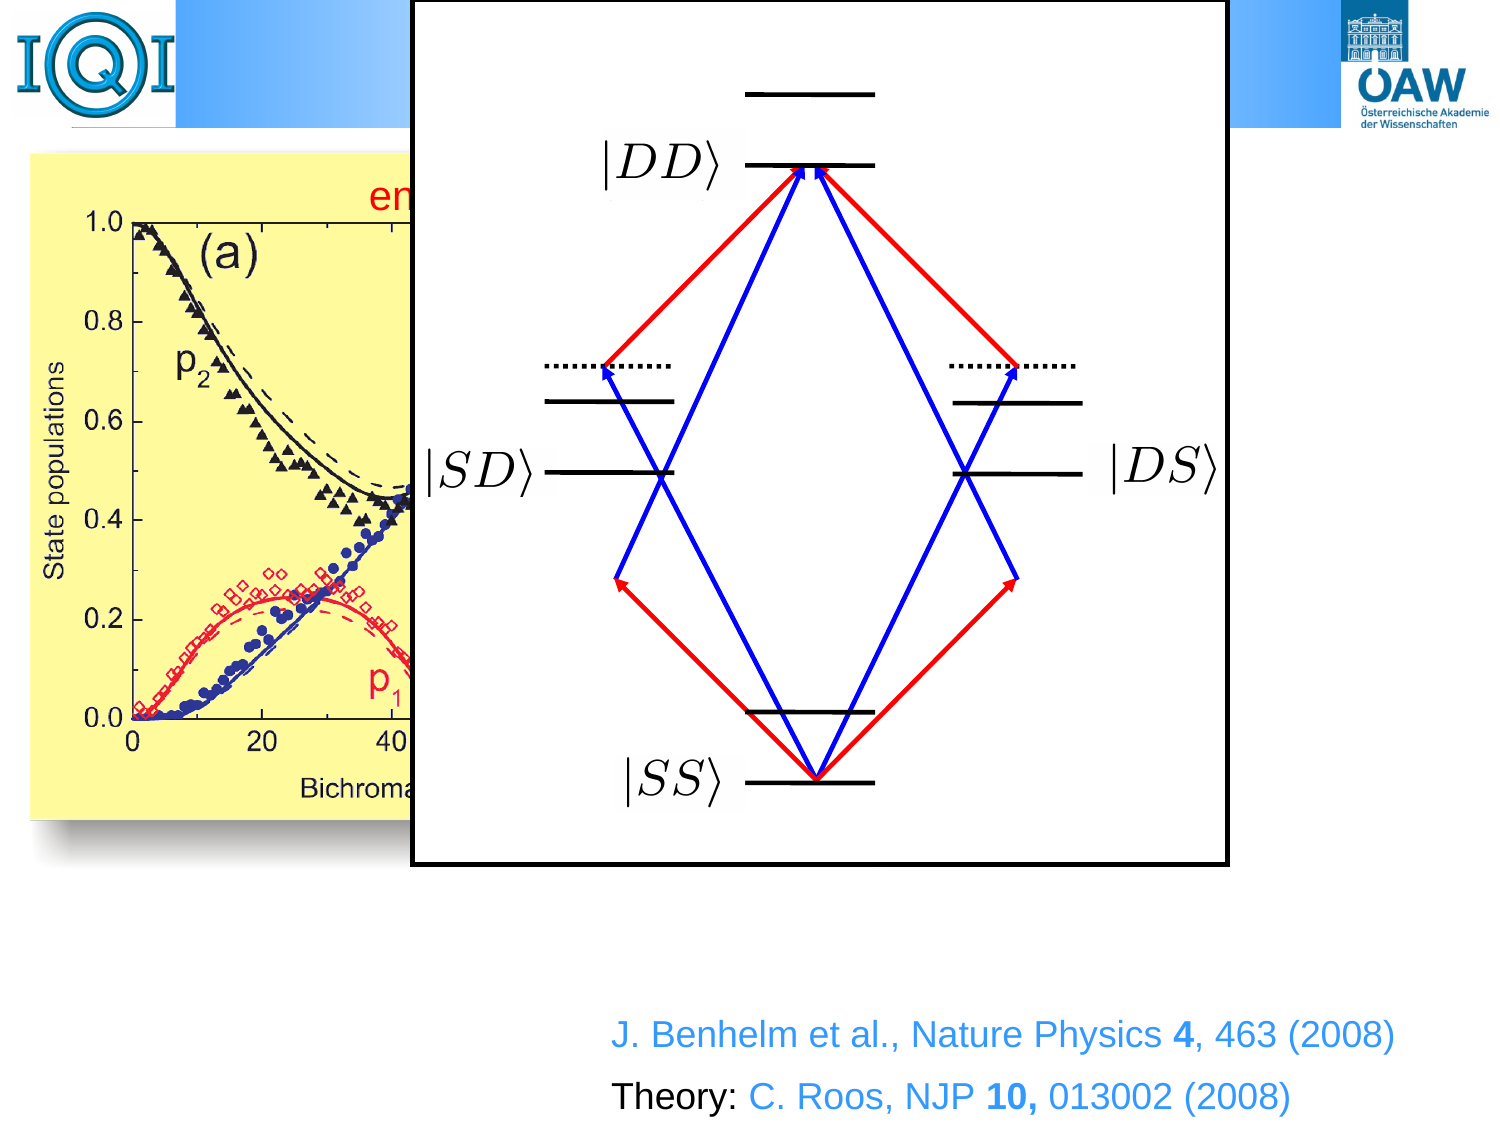

Entangling ions
entangled ?
J. Benhelm et al., Nature Physics 4, 463 (2008)‏
Theory: C. Roos, NJP 10, 013002 (2008)